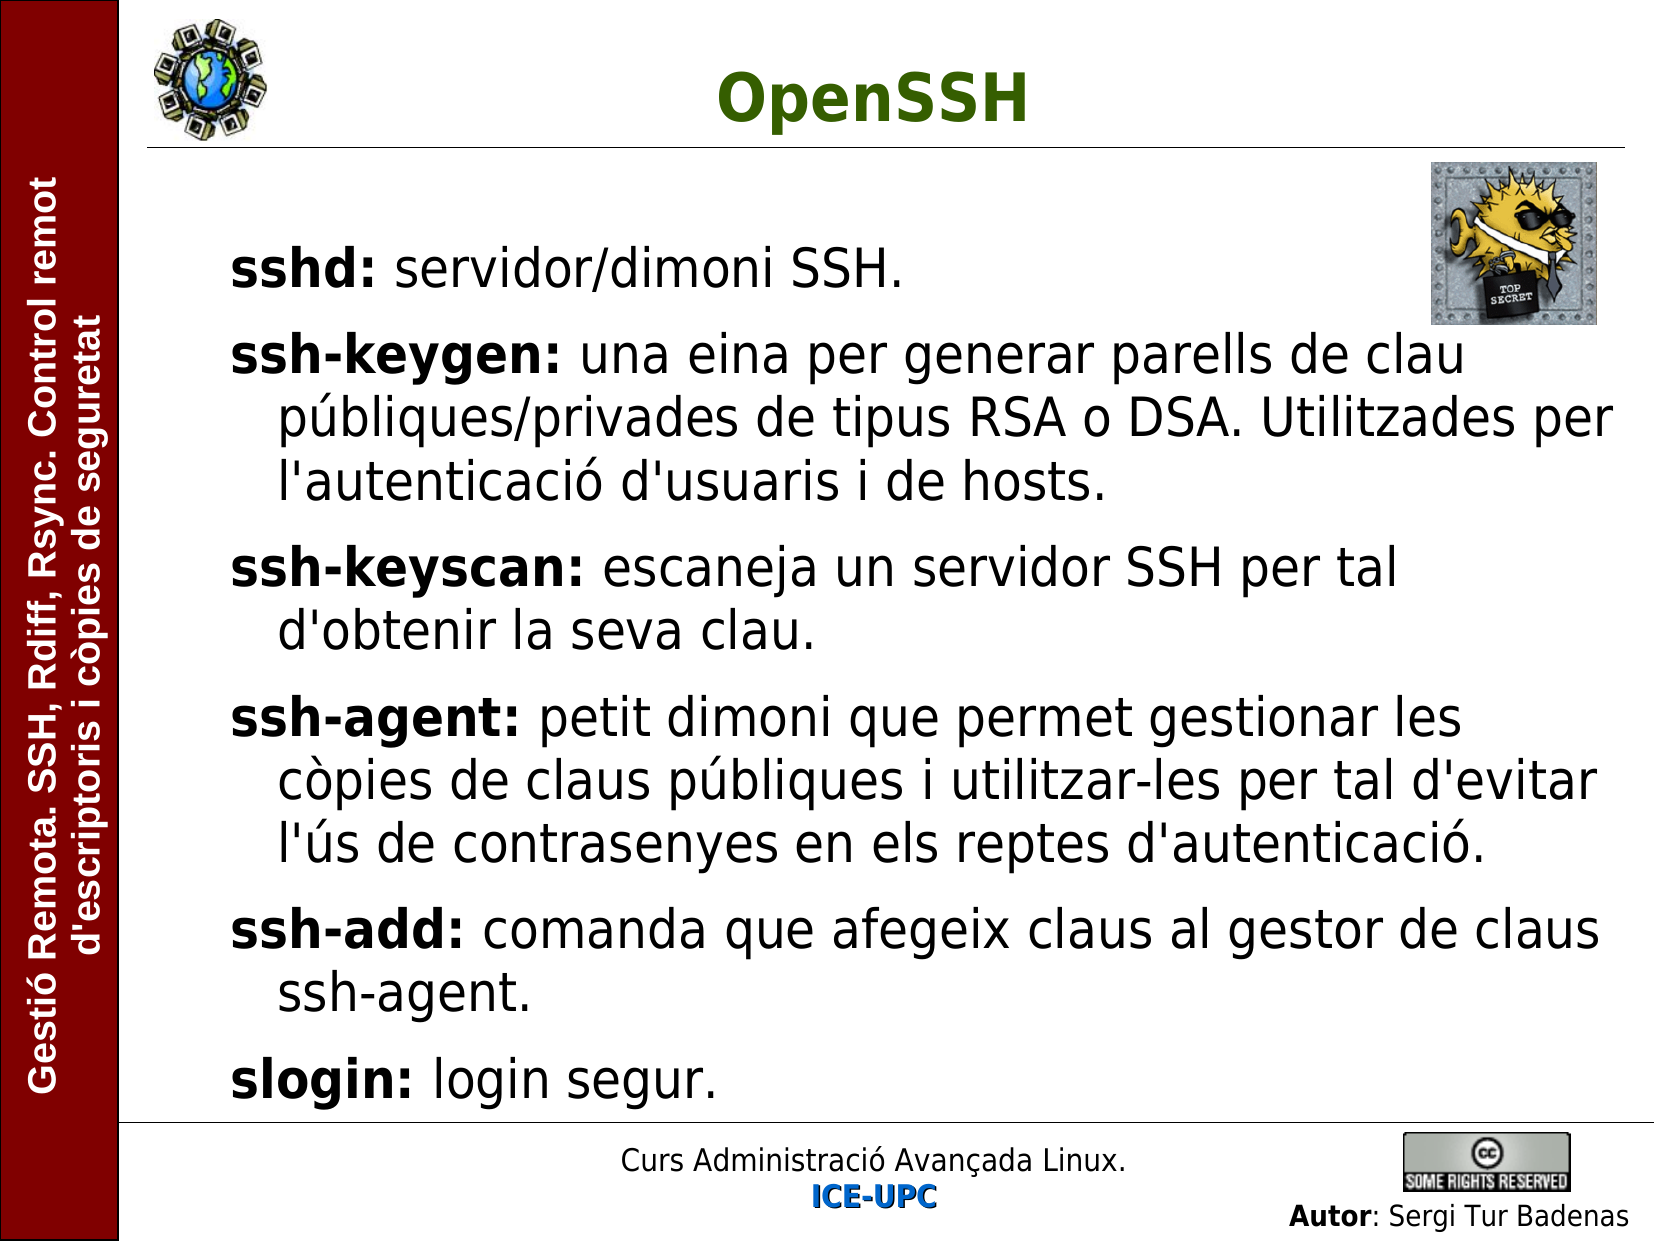

# OpenSSH
sshd: servidor/dimoni SSH.
ssh-keygen: una eina per generar parells de clau públiques/privades de tipus RSA o DSA. Utilitzades per l'autenticació d'usuaris i de hosts.
ssh-keyscan: escaneja un servidor SSH per tal d'obtenir la seva clau.
ssh-agent: petit dimoni que permet gestionar les còpies de claus públiques i utilitzar-les per tal d'evitar l'ús de contrasenyes en els reptes d'autenticació.
ssh-add: comanda que afegeix claus al gestor de claus ssh-agent.
slogin: login segur.